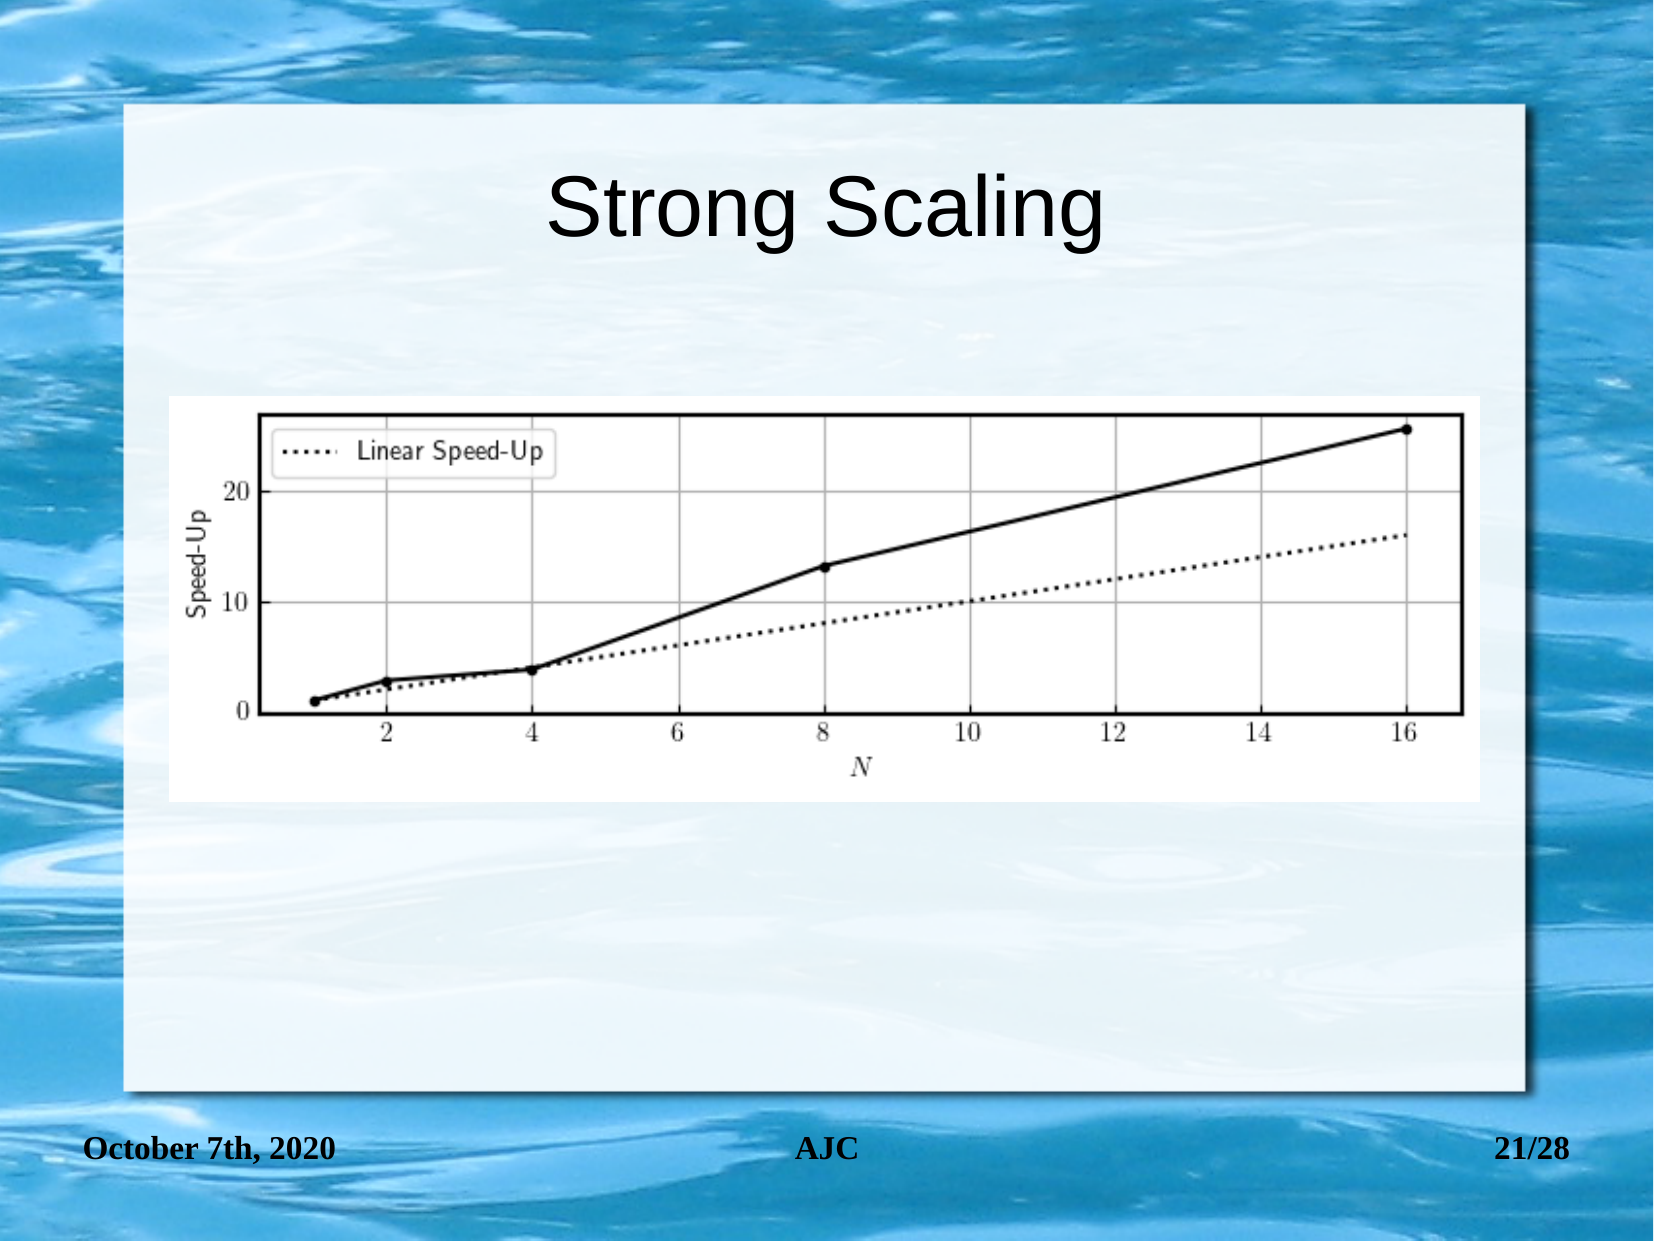

# Strong Scaling
October 7th, 2020
AJC
21